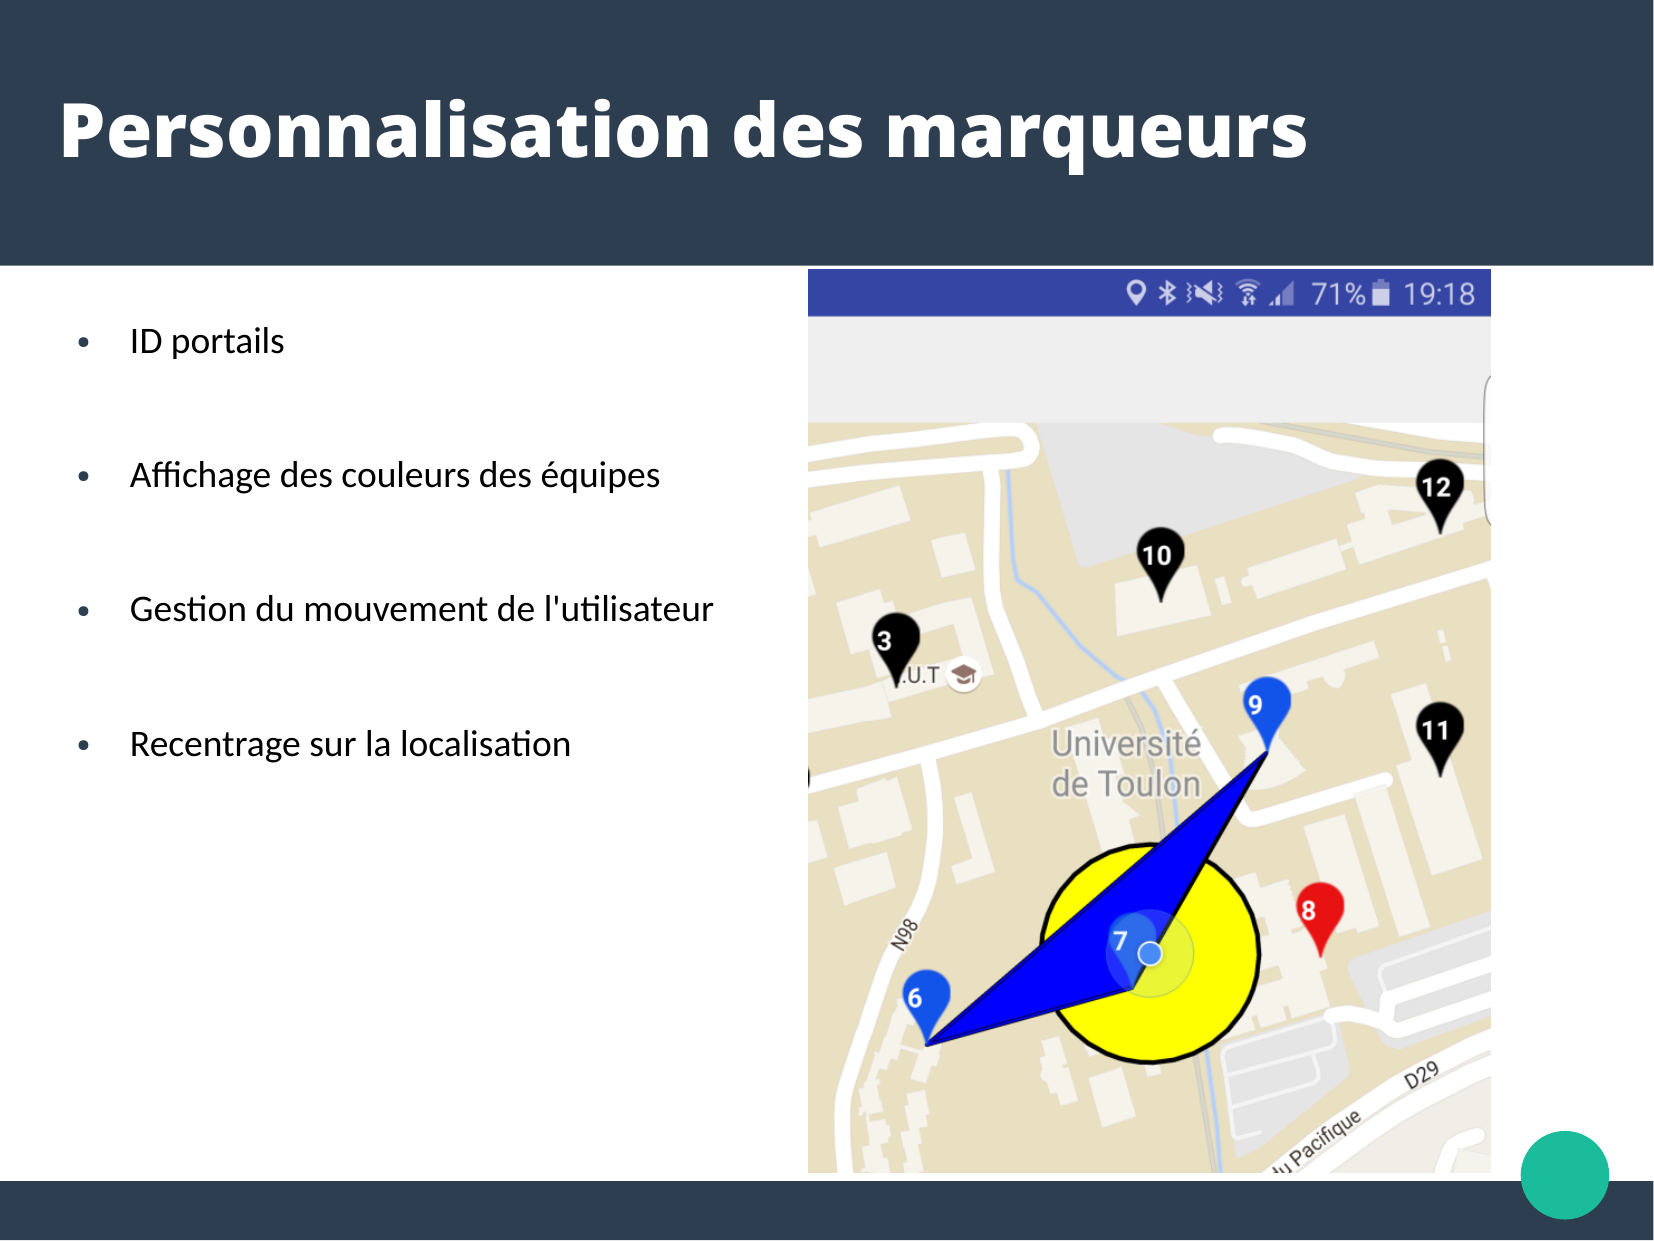

# Personnalisation des marqueurs
ID portails
Affichage des couleurs des équipes
Gestion du mouvement de l'utilisateur
Recentrage sur la localisation